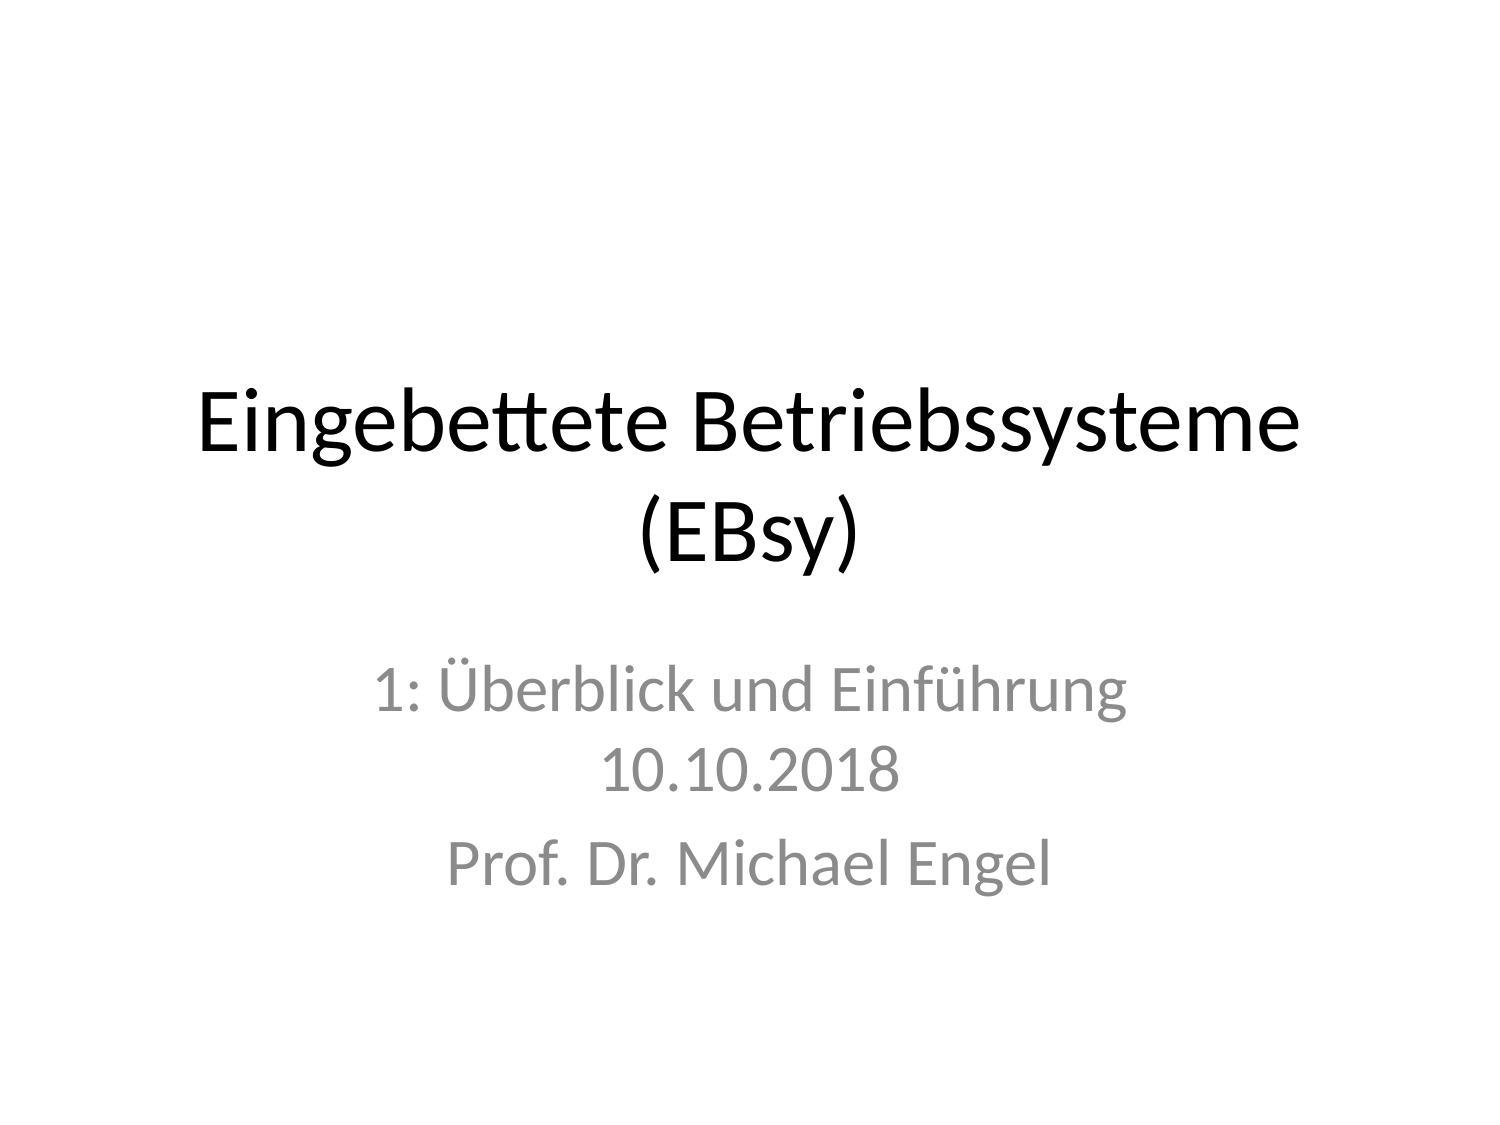

# Eingebettete Betriebssysteme (EBsy)
1: Überblick und Einführung
10.10.2018
Prof. Dr. Michael Engel